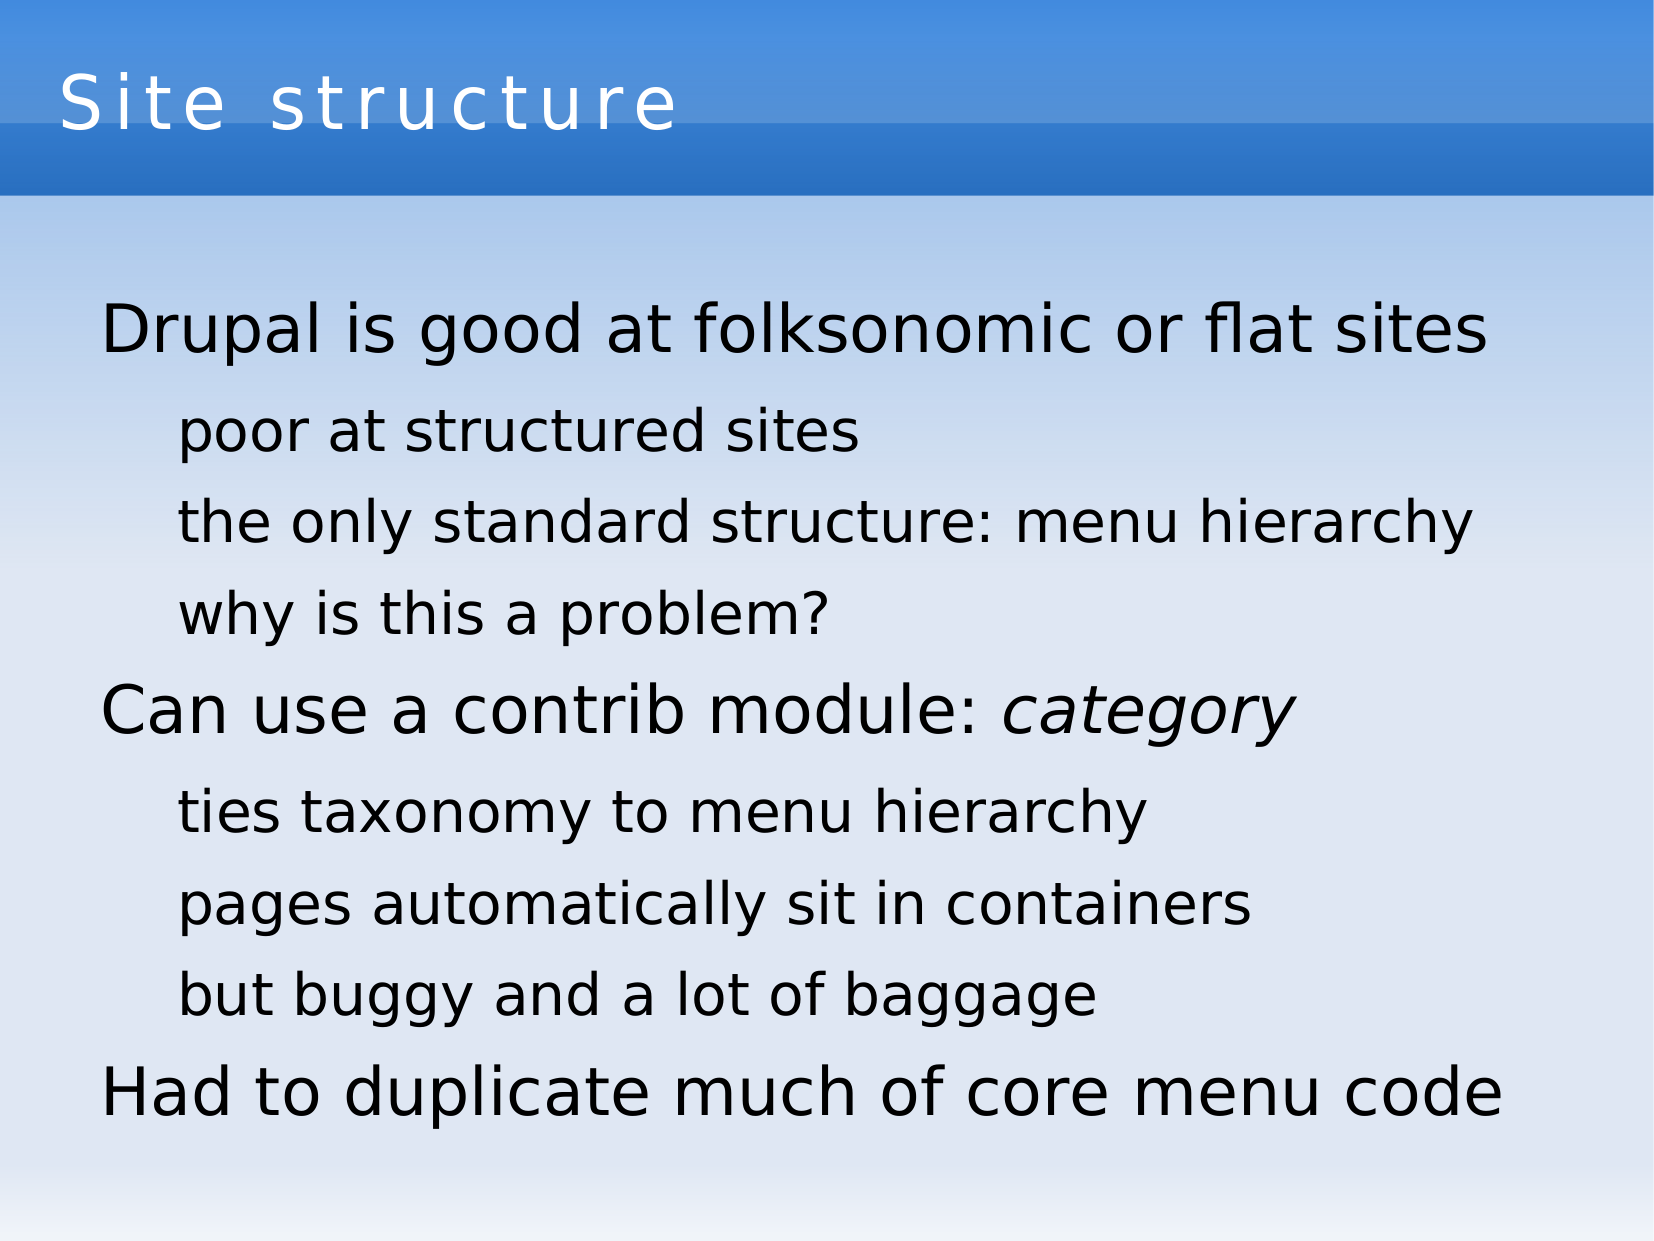

# Site structure
Drupal is good at folksonomic or flat sites
poor at structured sites
the only standard structure: menu hierarchy
why is this a problem?
Can use a contrib module: category
ties taxonomy to menu hierarchy
pages automatically sit in containers
but buggy and a lot of baggage
Had to duplicate much of core menu code